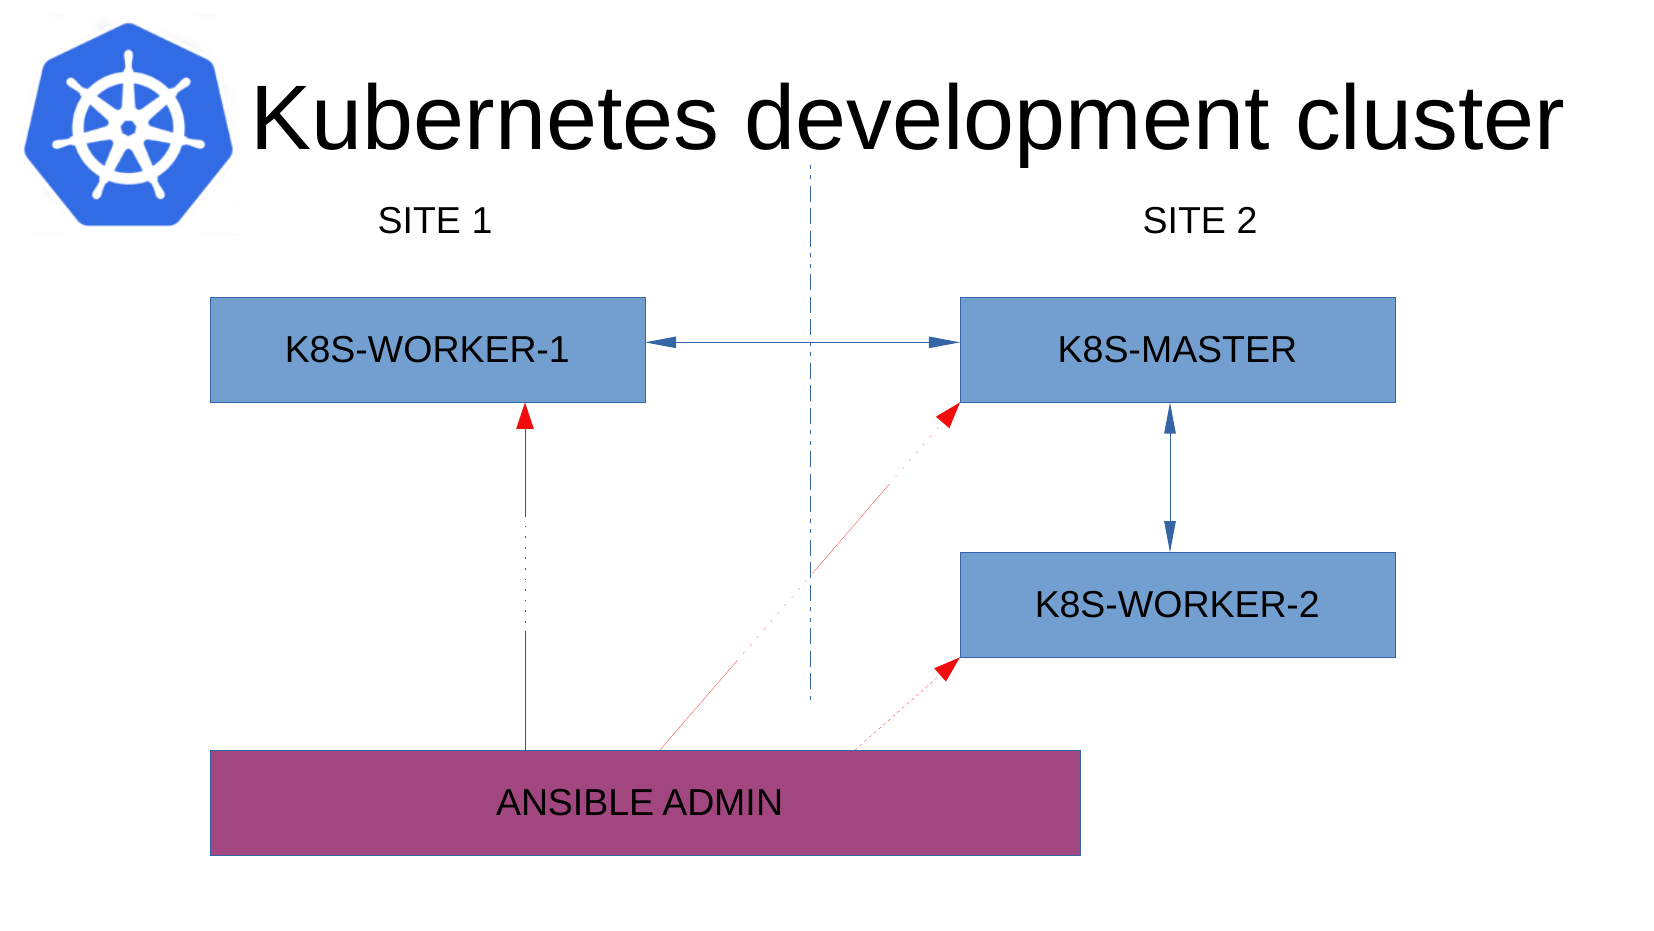

# Kubernetes development cluster
SITE 1
SITE 2
K8S-WORKER-1
K8S-MASTER
K8S-WORKER-2
ANSIBLE ADMIN